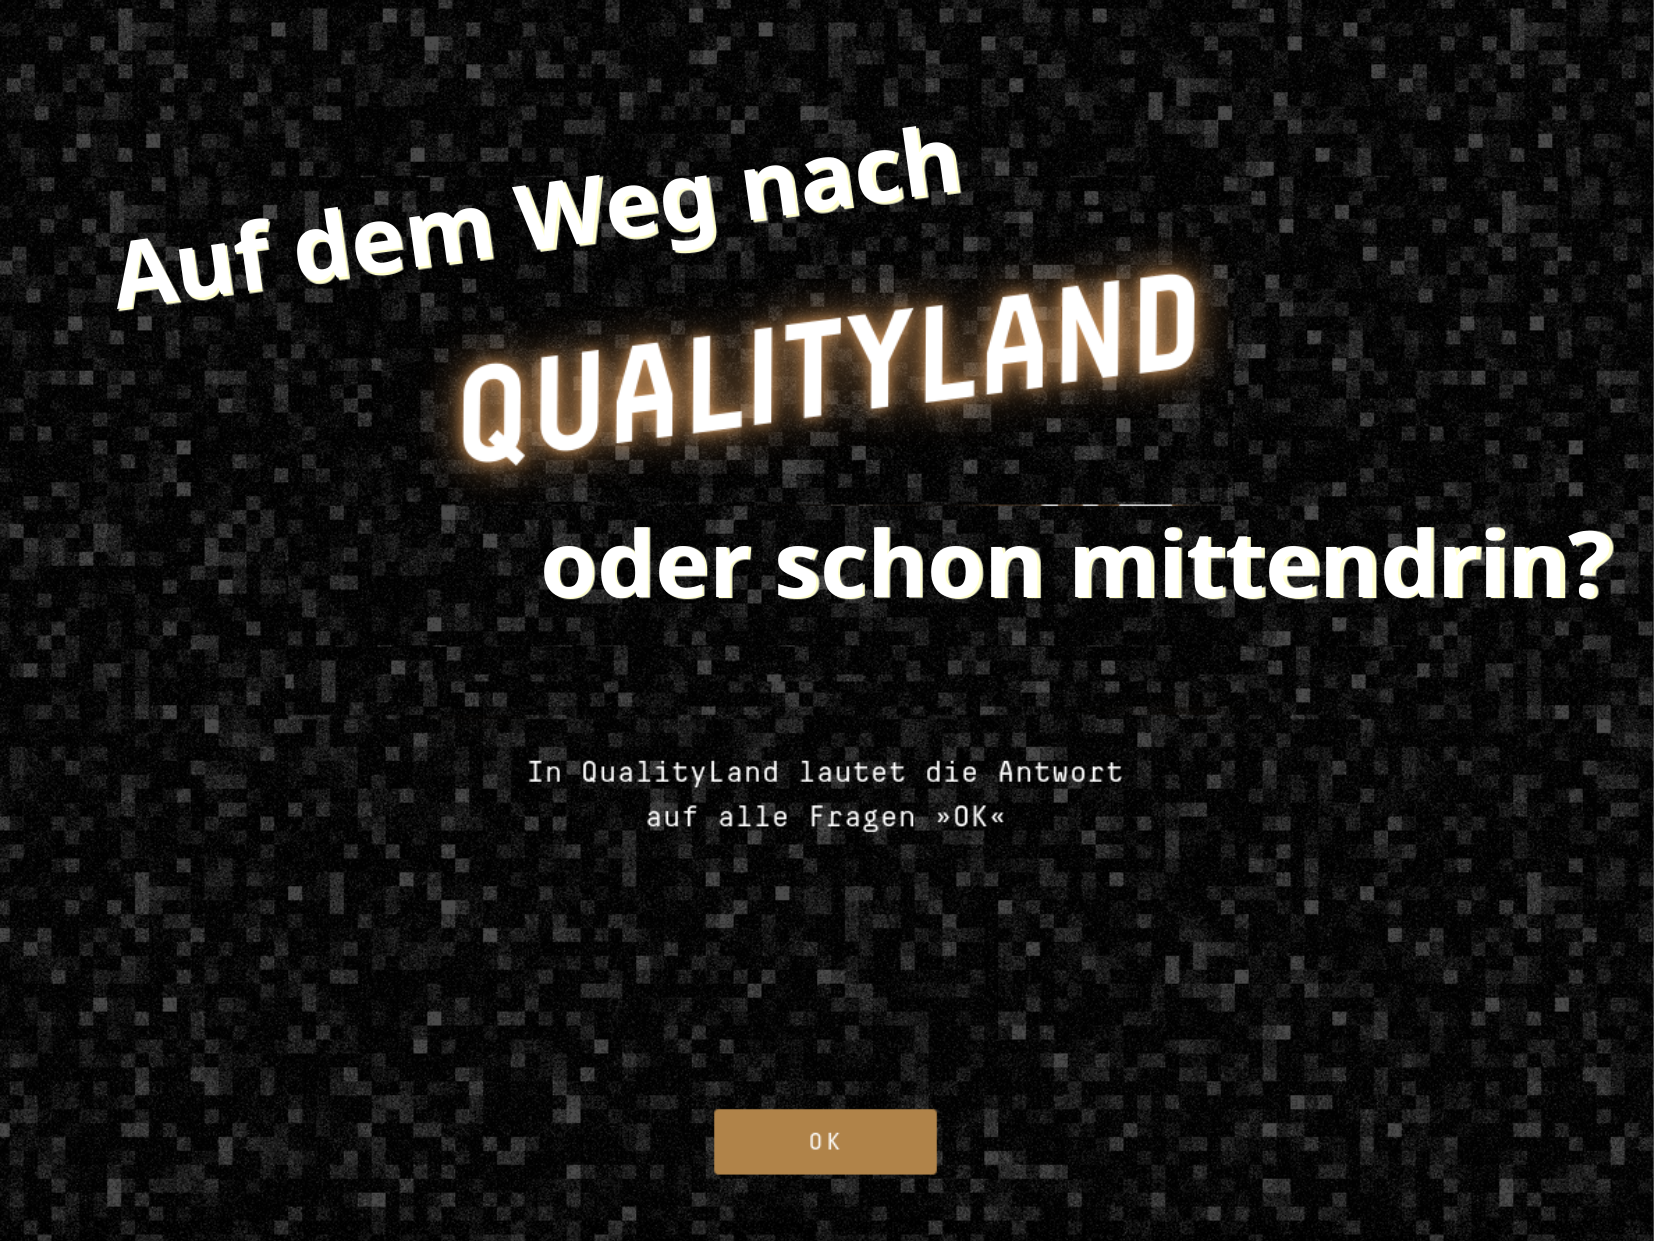

Auf dem Weg nach
 Aufbau einer GDI mit Open Source Software
oder schon mittendrin?